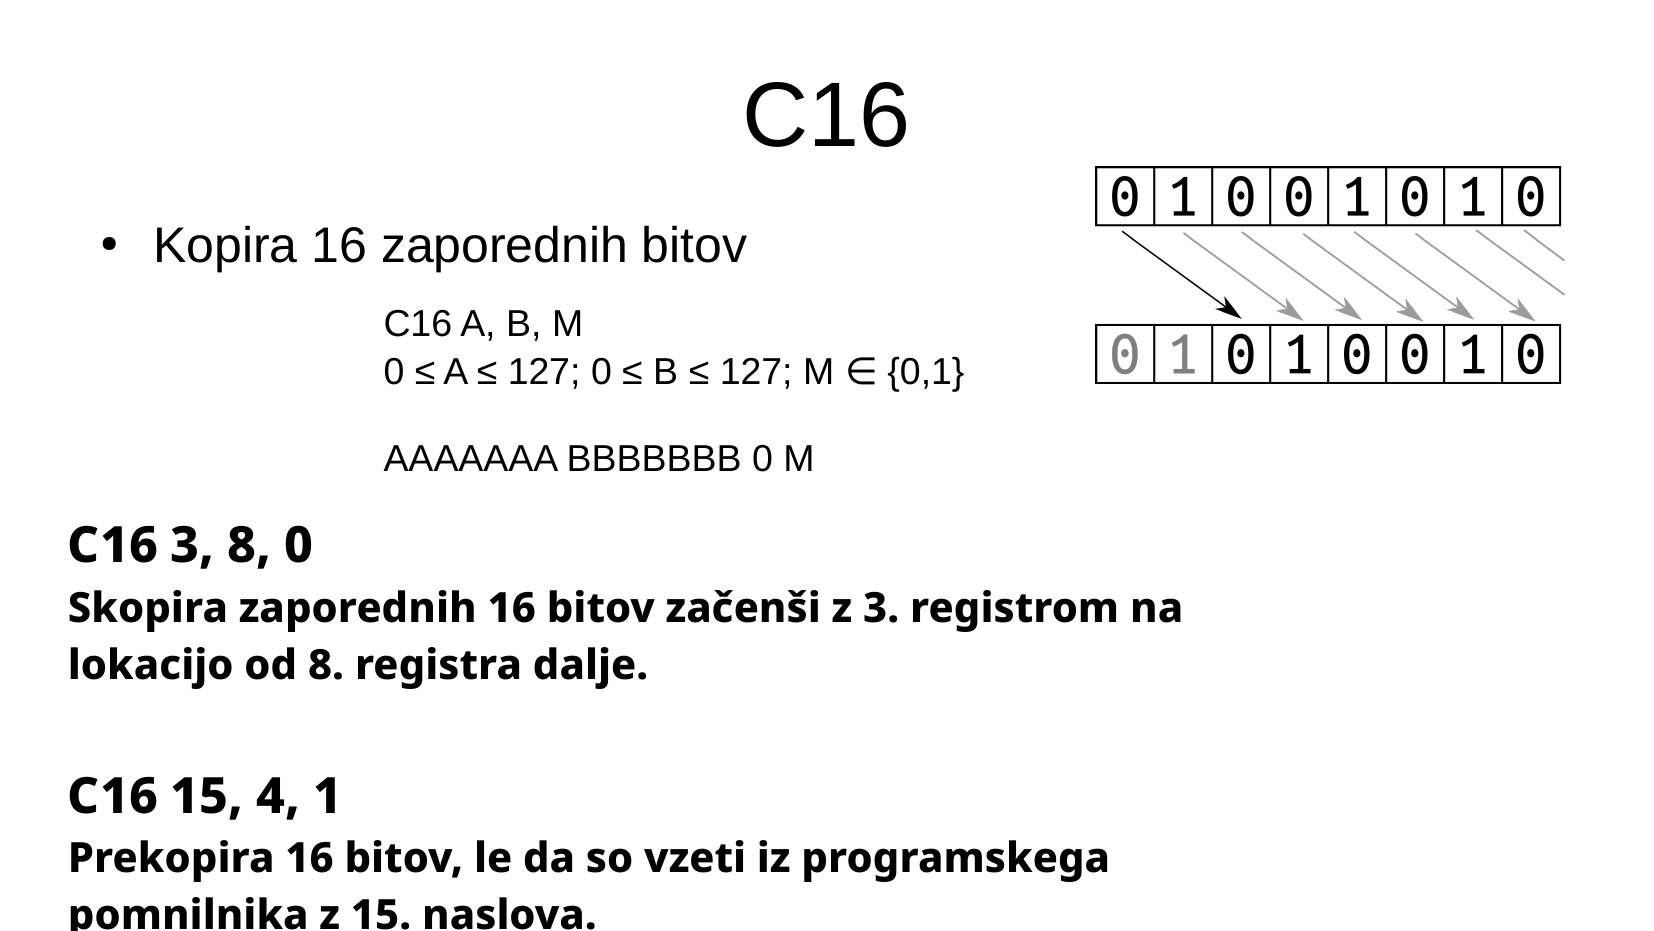

# C16
Kopira 16 zaporednih bitov
C16 A, B, M
0 ≤ A ≤ 127; 0 ≤ B ≤ 127; M ∈ {0,1}
AAAAAAA BBBBBBB 0 M
C16 3, 8, 0
Skopira zaporednih 16 bitov začenši z 3. registrom na lokacijo od 8. registra dalje.
C16 15, 4, 1
Prekopira 16 bitov, le da so vzeti iz programskega pomnilnika z 15. naslova.